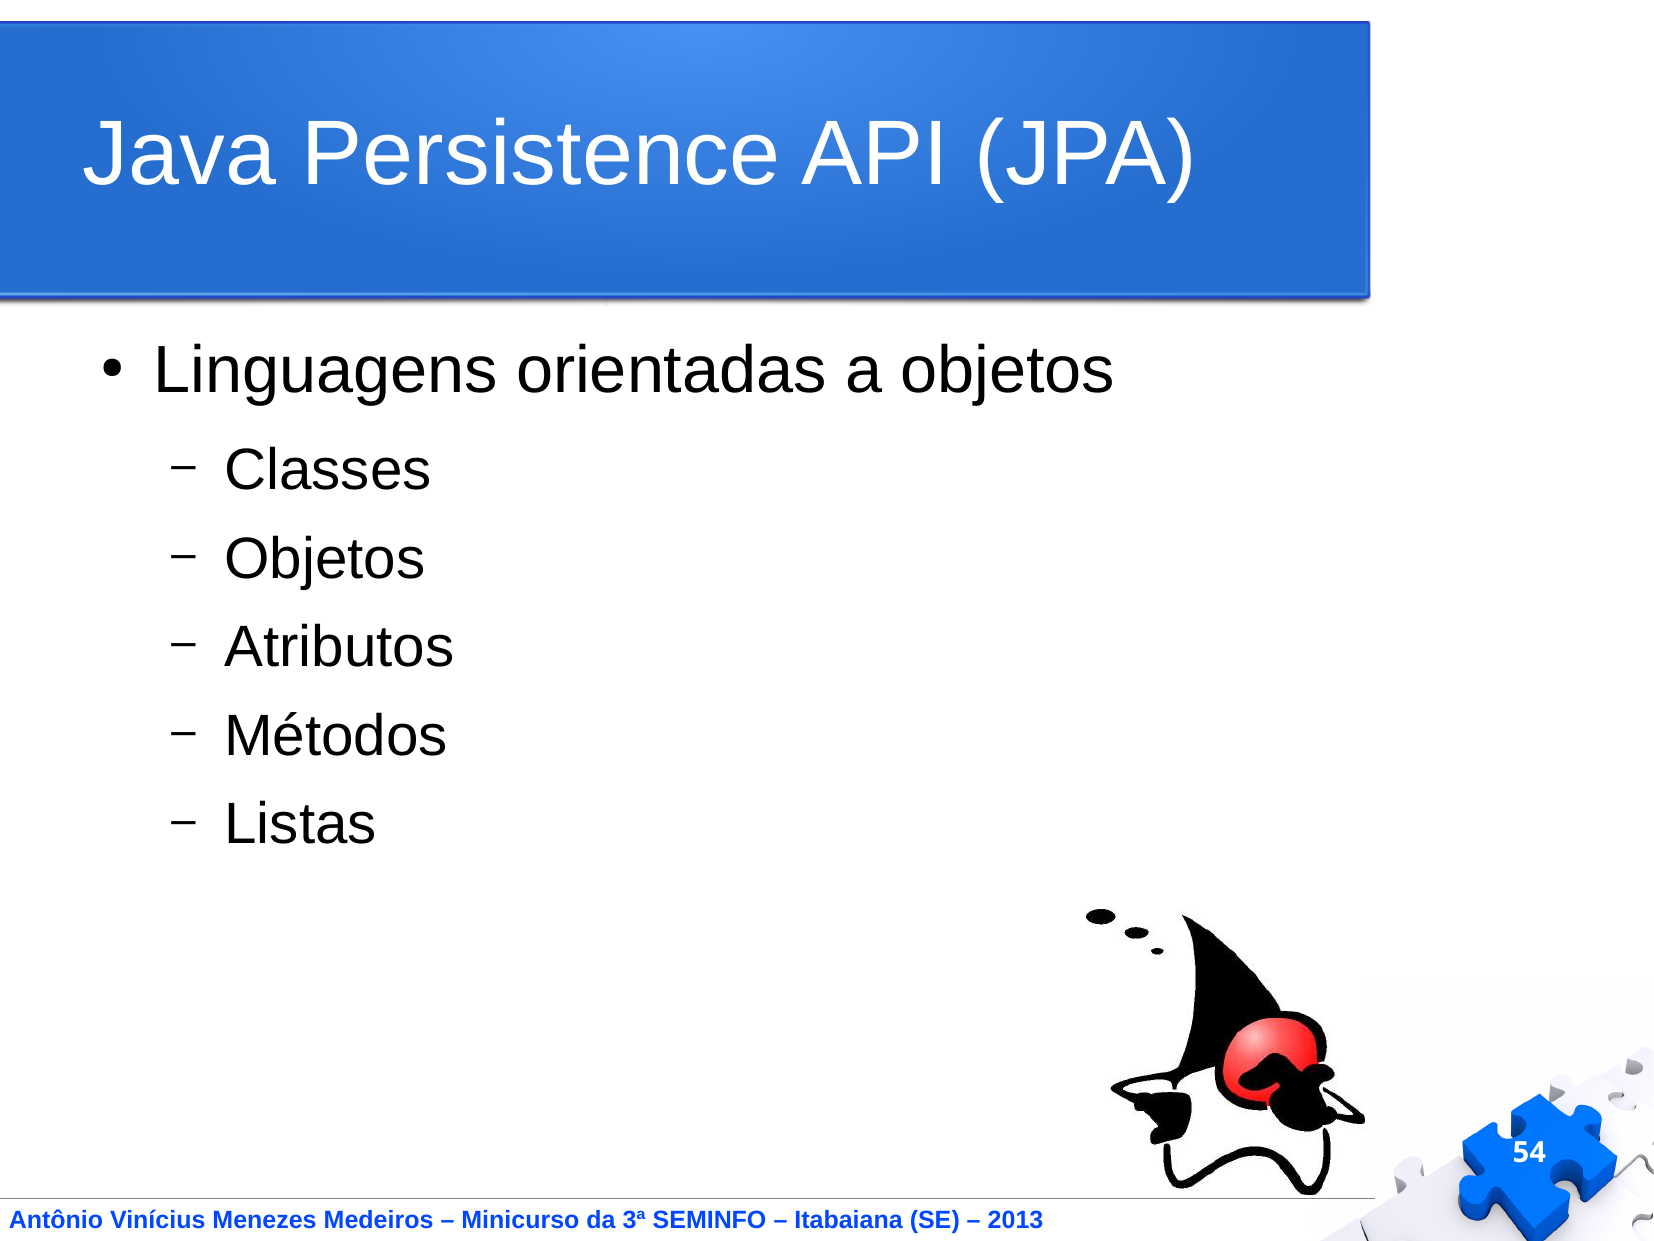

# Java Persistence API (JPA)
Linguagens orientadas a objetos
Classes
Objetos
Atributos
Métodos
Listas
54